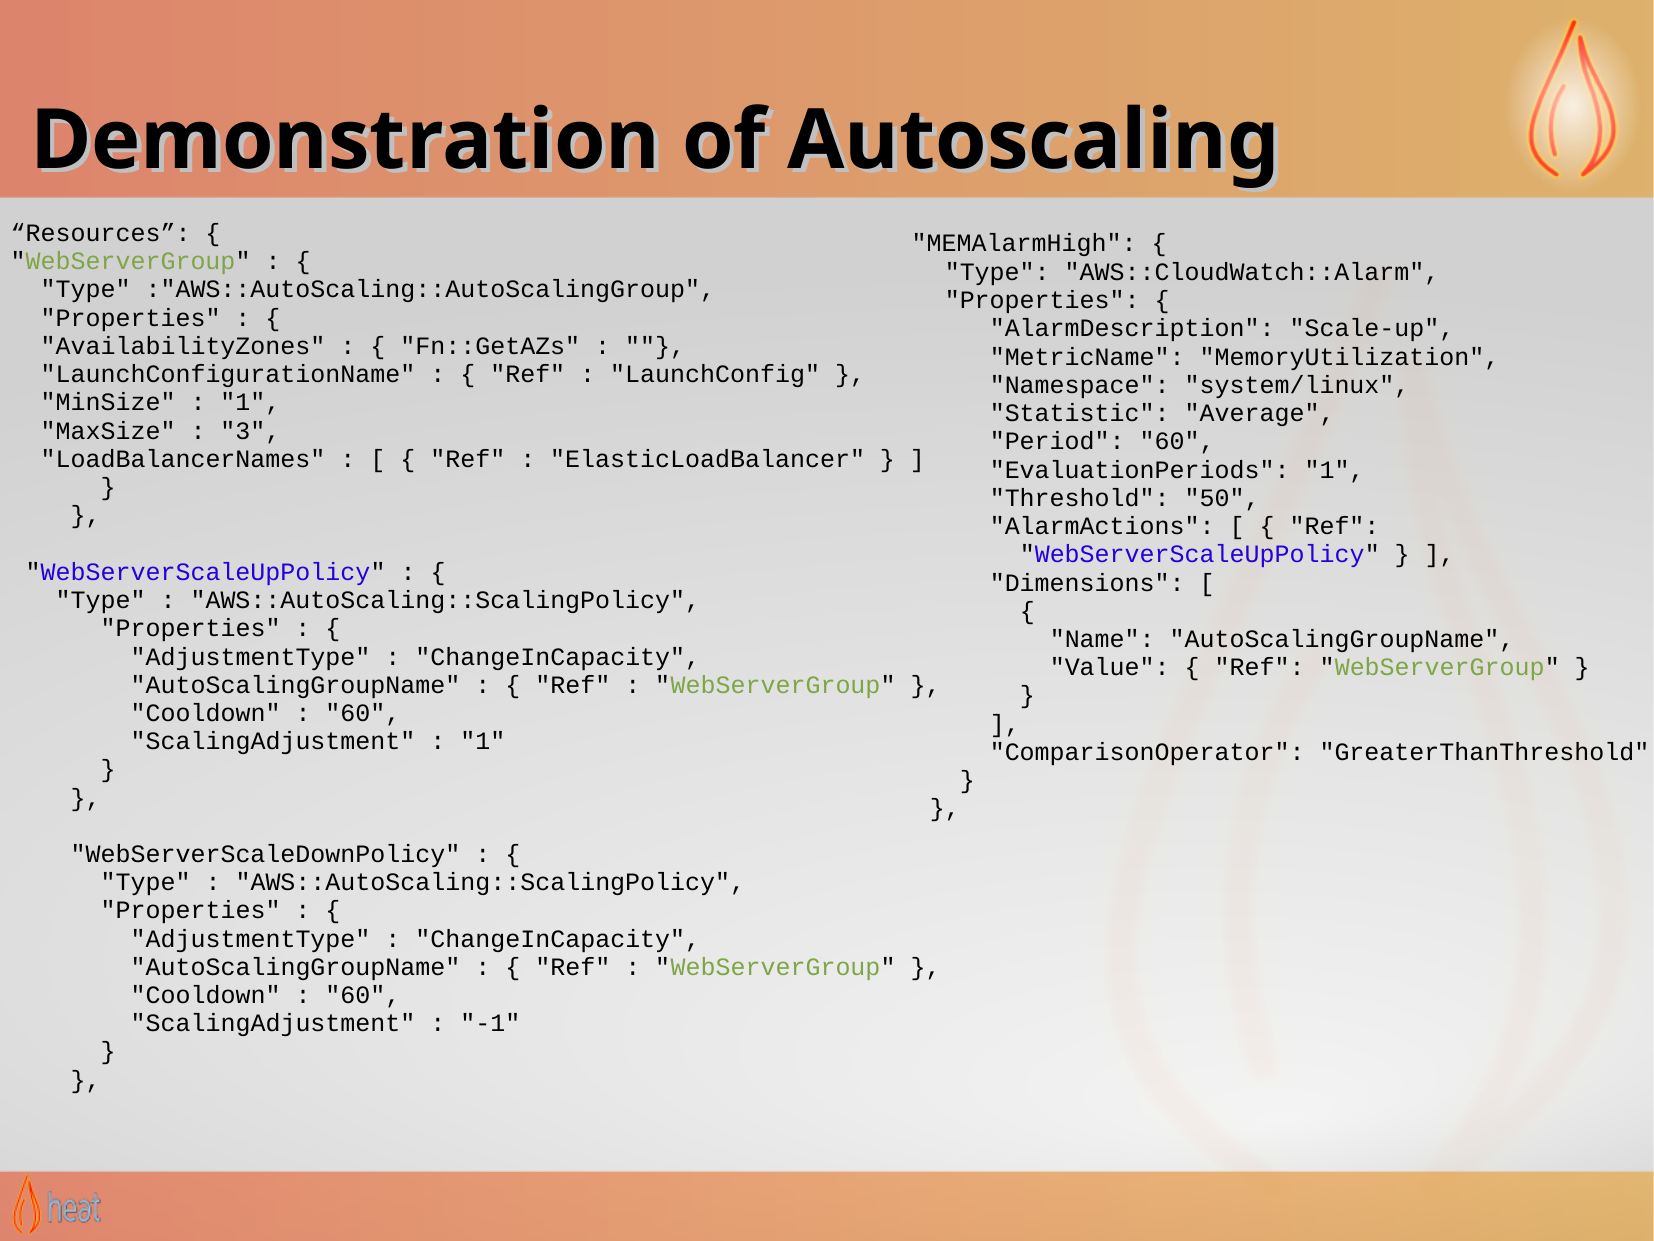

# Demonstration of Autoscaling
 "MEMAlarmHigh": {
 "Type": "AWS::CloudWatch::Alarm",
 "Properties": {
 "AlarmDescription": "Scale-up",
 "MetricName": "MemoryUtilization",
 "Namespace": "system/linux",
 "Statistic": "Average",
 "Period": "60",
 "EvaluationPeriods": "1",
 "Threshold": "50",
 "AlarmActions": [ { "Ref":
 "WebServerScaleUpPolicy" } ],
 "Dimensions": [
 {
 "Name": "AutoScalingGroupName",
 "Value": { "Ref": "WebServerGroup" }
 }
 ],
 "ComparisonOperator": "GreaterThanThreshold"
 }
 },
“Resources”: {
"WebServerGroup" : {
 "Type" :"AWS::AutoScaling::AutoScalingGroup",
 "Properties" : {
 "AvailabilityZones" : { "Fn::GetAZs" : ""},
 "LaunchConfigurationName" : { "Ref" : "LaunchConfig" },
 "MinSize" : "1",
 "MaxSize" : "3",
 "LoadBalancerNames" : [ { "Ref" : "ElasticLoadBalancer" } ]
 }
 },
 "WebServerScaleUpPolicy" : {
 "Type" : "AWS::AutoScaling::ScalingPolicy",
 "Properties" : {
 "AdjustmentType" : "ChangeInCapacity",
 "AutoScalingGroupName" : { "Ref" : "WebServerGroup" },
 "Cooldown" : "60",
 "ScalingAdjustment" : "1"
 }
 },
 "WebServerScaleDownPolicy" : {
 "Type" : "AWS::AutoScaling::ScalingPolicy",
 "Properties" : {
 "AdjustmentType" : "ChangeInCapacity",
 "AutoScalingGroupName" : { "Ref" : "WebServerGroup" },
 "Cooldown" : "60",
 "ScalingAdjustment" : "-1"
 }
 },